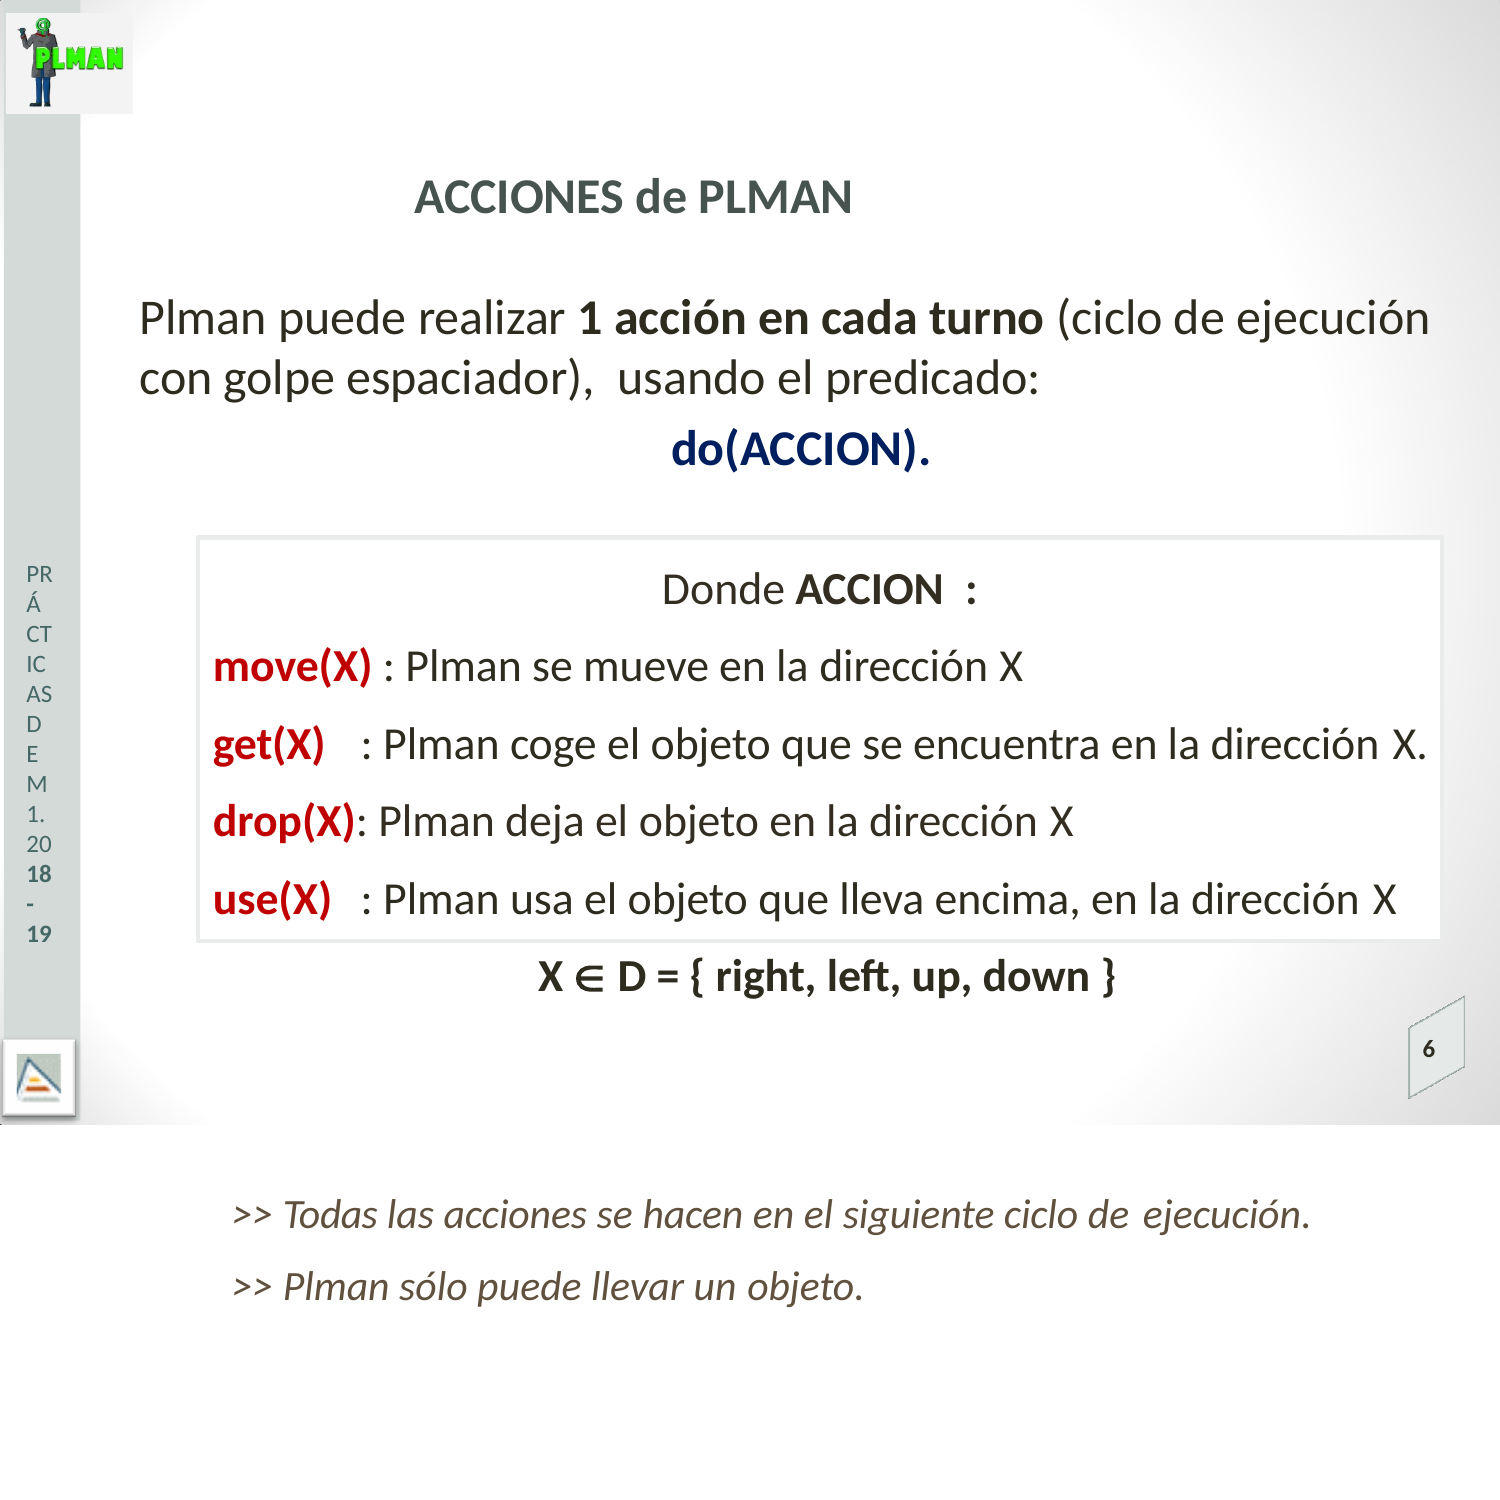

ACCIONES de PLMAN
Plman puede realizar 1 acción en cada turno (ciclo de ejecución con golpe espaciador), usando el predicado:
do(ACCION).
Donde ACCION :
move(X) : Plman se mueve en la dirección X
get(X)	: Plman coge el objeto que se encuentra en la dirección X.
drop(X): Plman deja el objeto en la dirección X
use(X)	: Plman usa el objeto que lleva encima, en la dirección X
X  D = { right, left, up, down }
PRÁCTICAS DE M1. 2018-19
>> Todas las acciones se hacen en el siguiente ciclo de ejecución.
>> Plman sólo puede llevar un objeto.